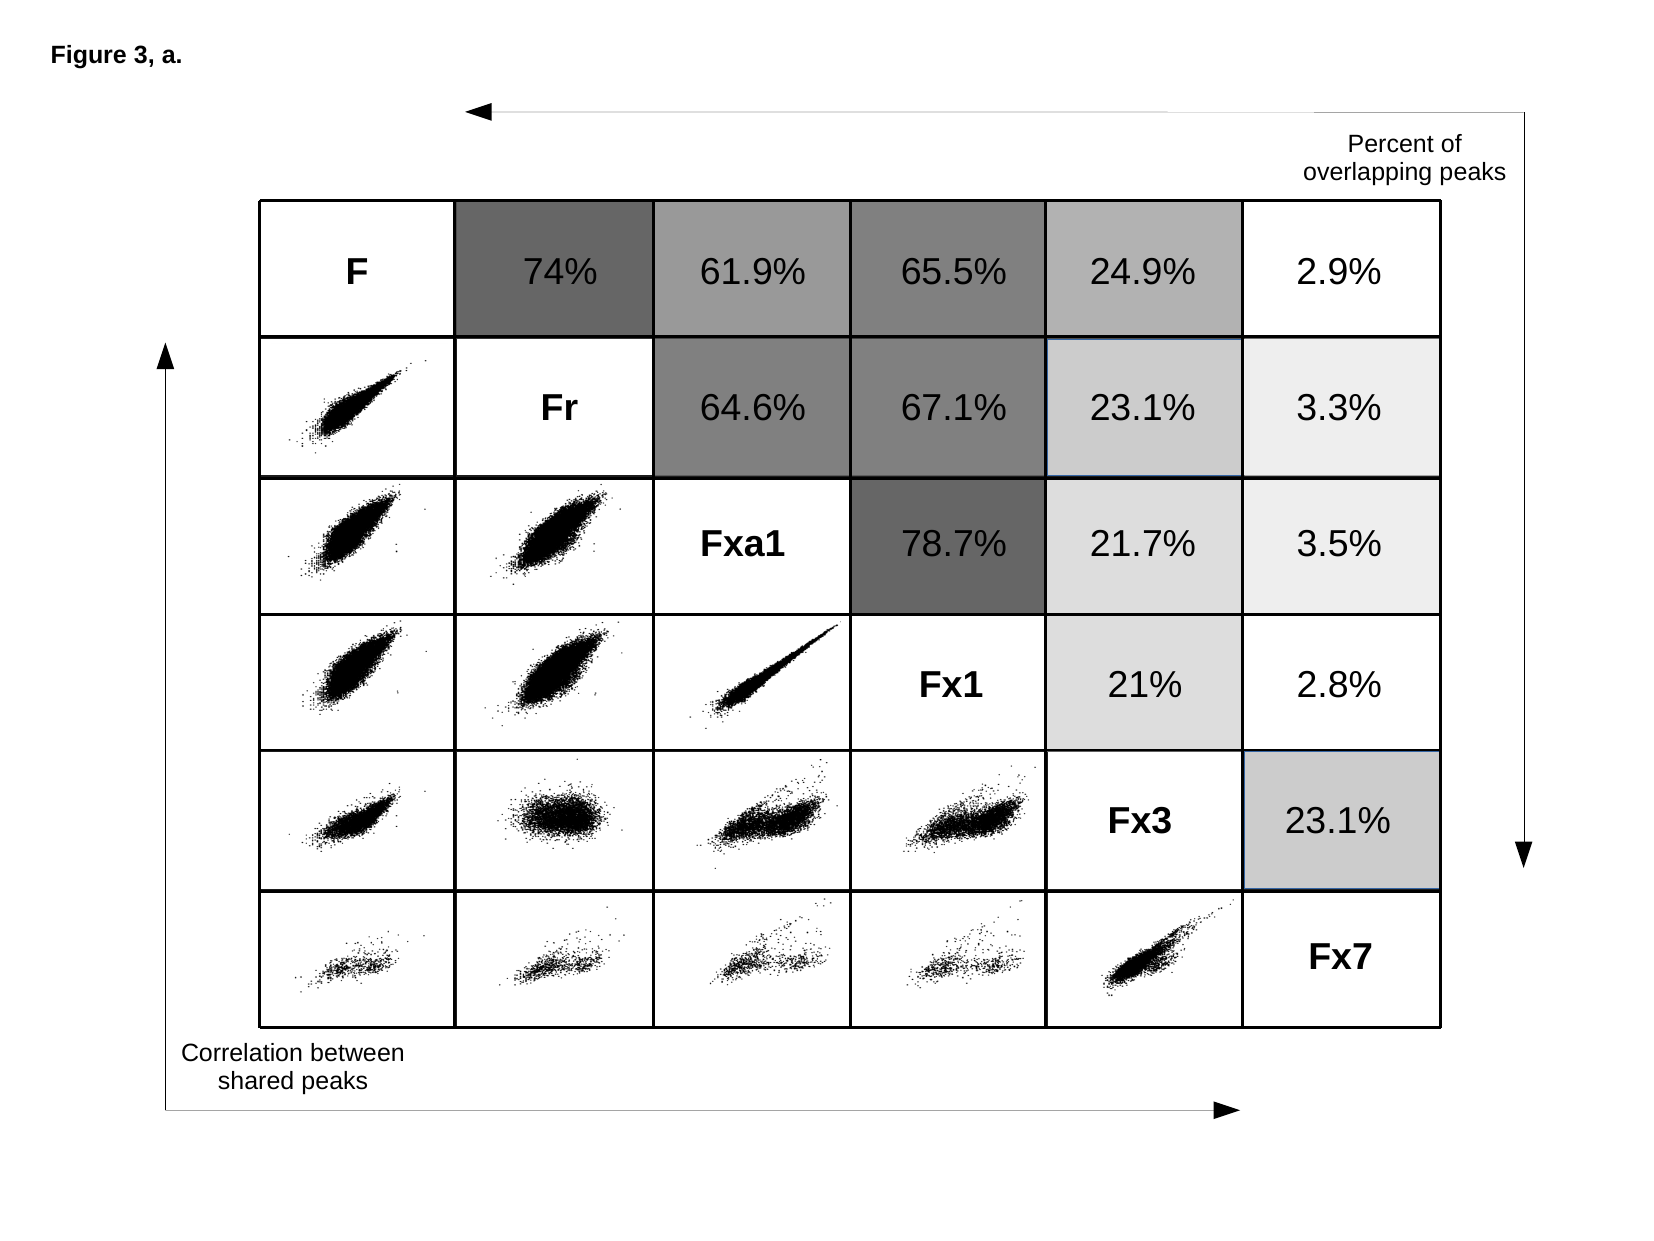

Figure 3, a.
Percent of
overlapping peaks
| | | | | | |
| --- | --- | --- | --- | --- | --- |
| | | | | | |
| | | | | | |
| | | | | | |
| | | | | | |
| | | | | | |
F
74%
61.9%
65.5%
24.9%
2.9%
Fr
64.6%
67.1%
23.1%
3.3%
Fxa1
78.7%
21.7%
3.5%
Fx1
21%
2.8%
Fx3
23.1%
Fx7
Correlation between
shared peaks